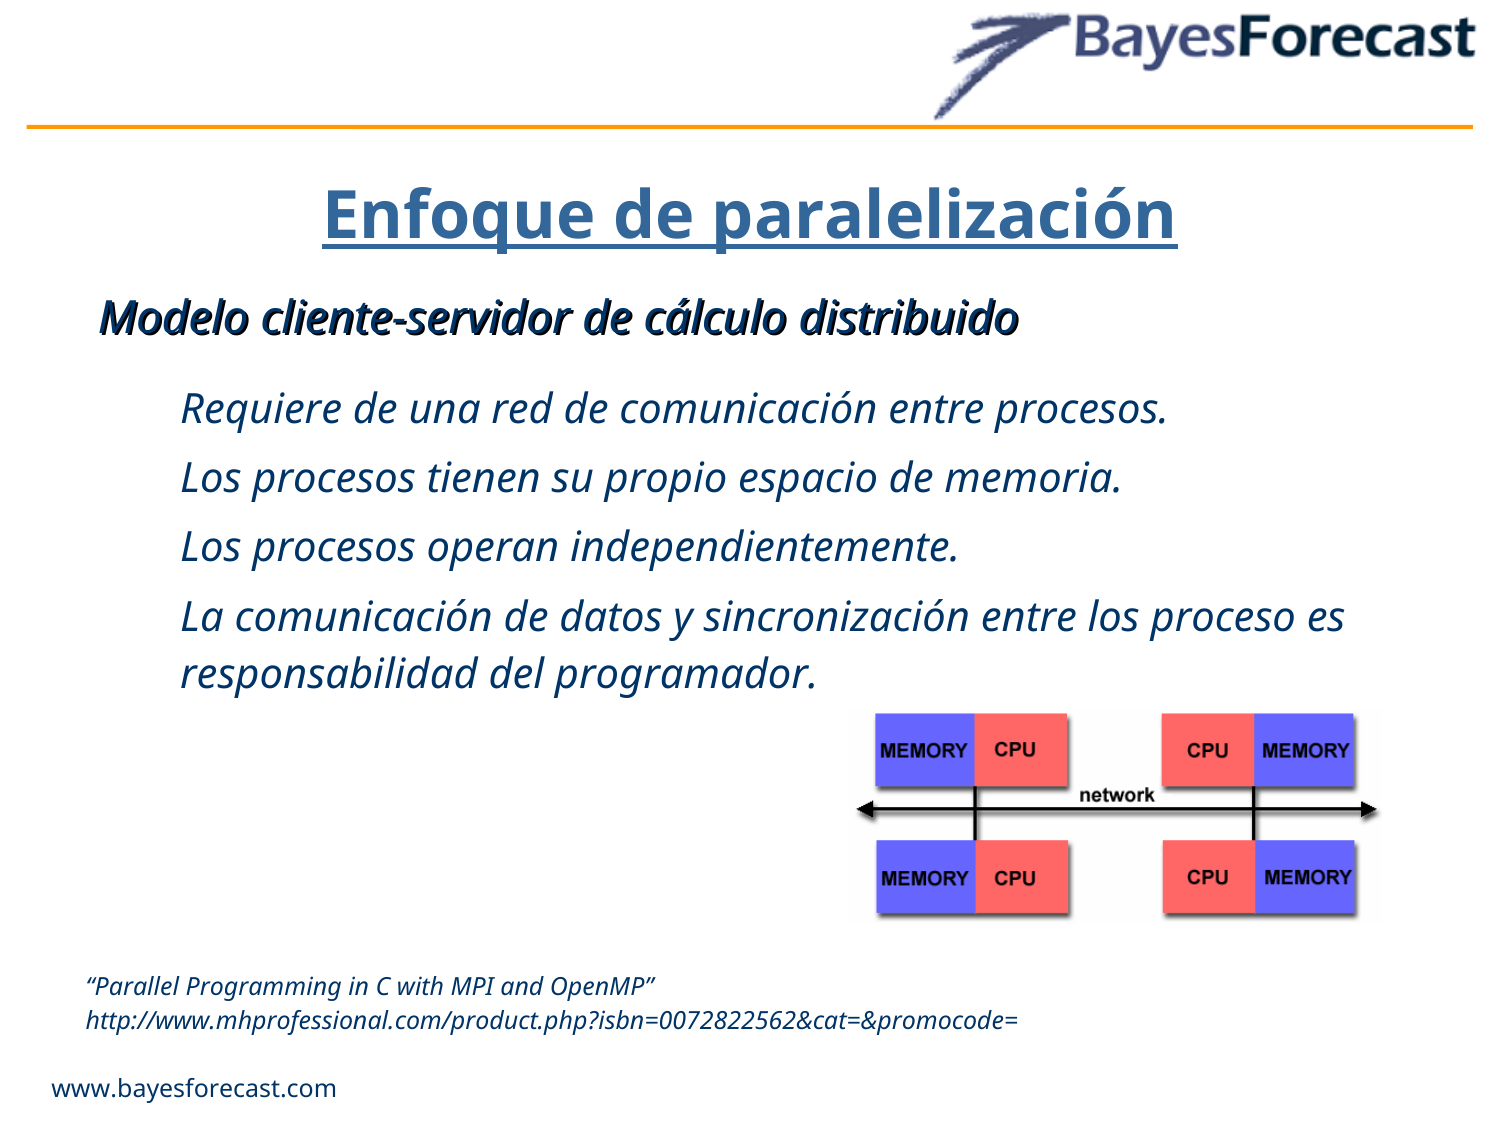

Enfoque de paralelización
Modelo cliente-servidor de cálculo distribuido
Requiere de una red de comunicación entre procesos.
Los procesos tienen su propio espacio de memoria.
Los procesos operan independientemente.
La comunicación de datos y sincronización entre los proceso es responsabilidad del programador.
“Parallel Programming in C with MPI and OpenMP”
http://www.mhprofessional.com/product.php?isbn=0072822562&cat=&promocode=